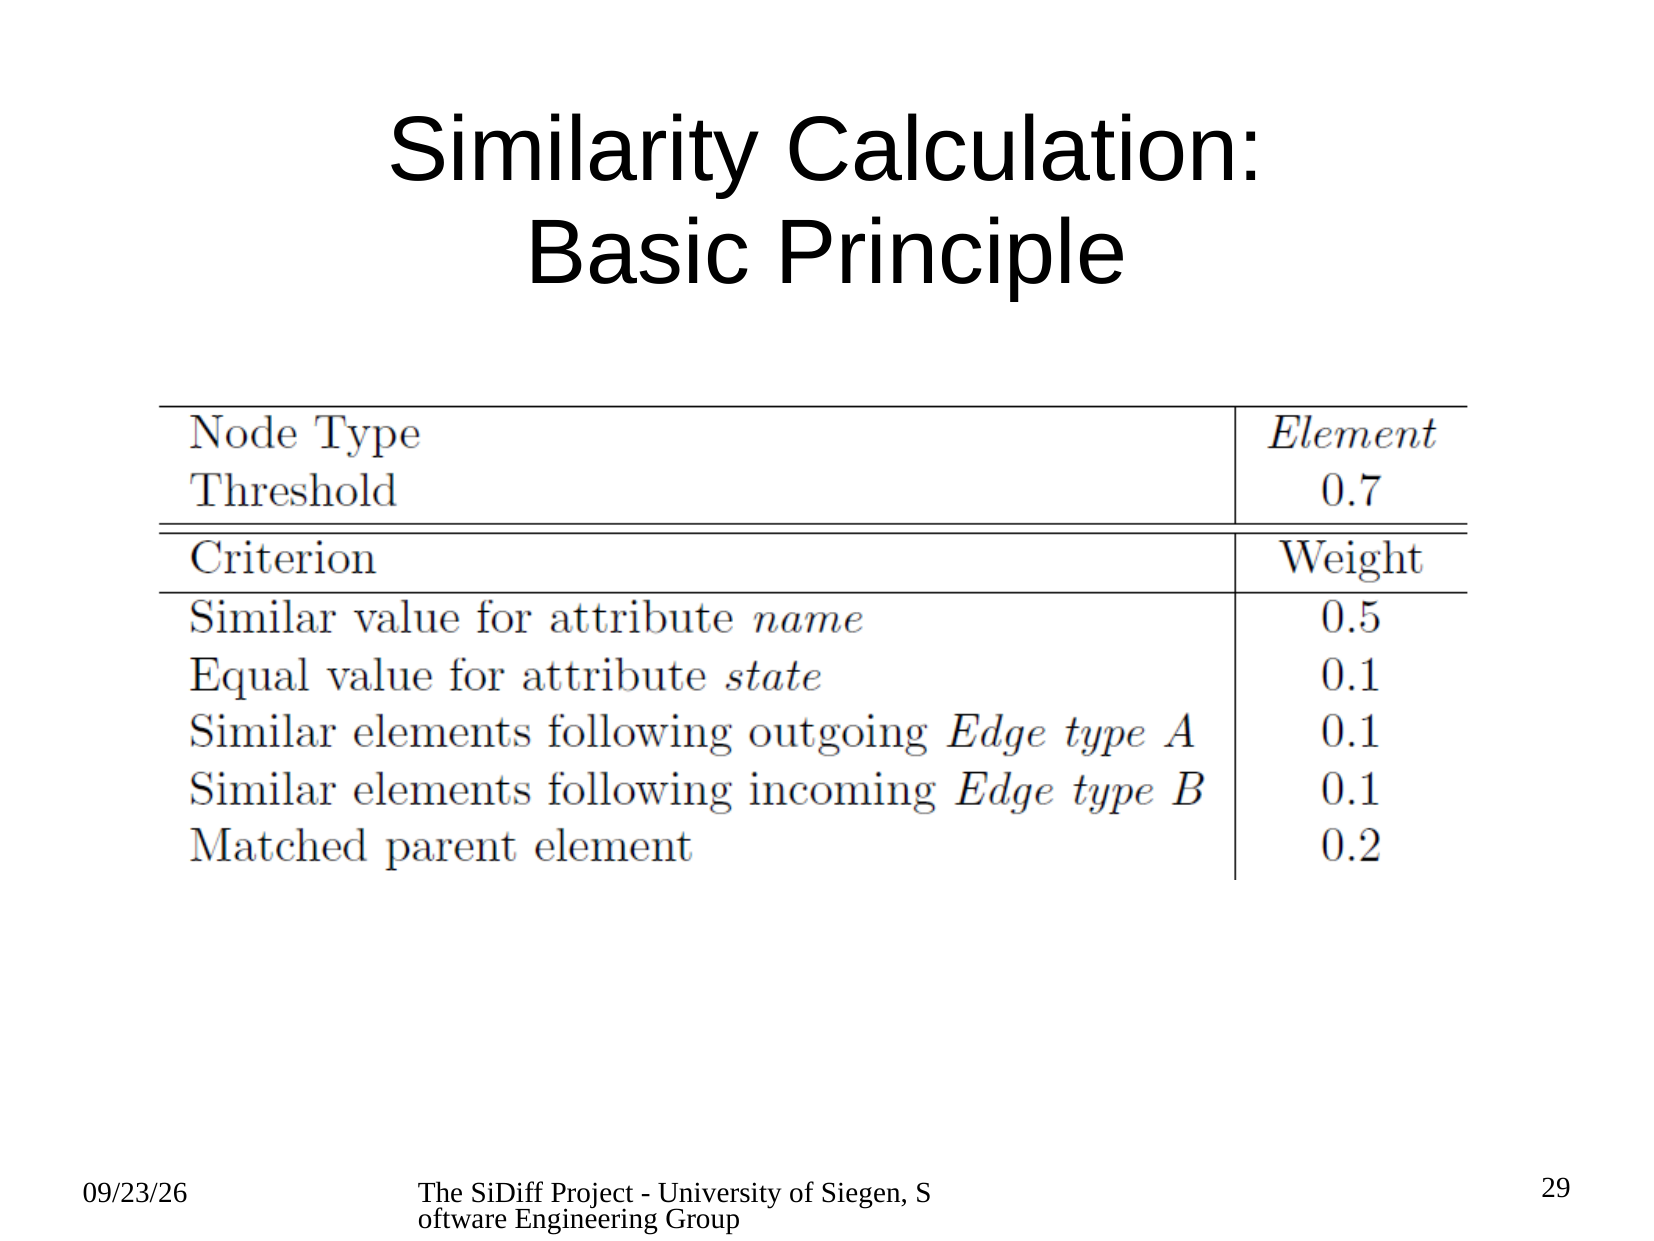

# Similarity Calculation: Basic Principle
29
The SiDiff Project - University of Siegen, Software Engineering Group